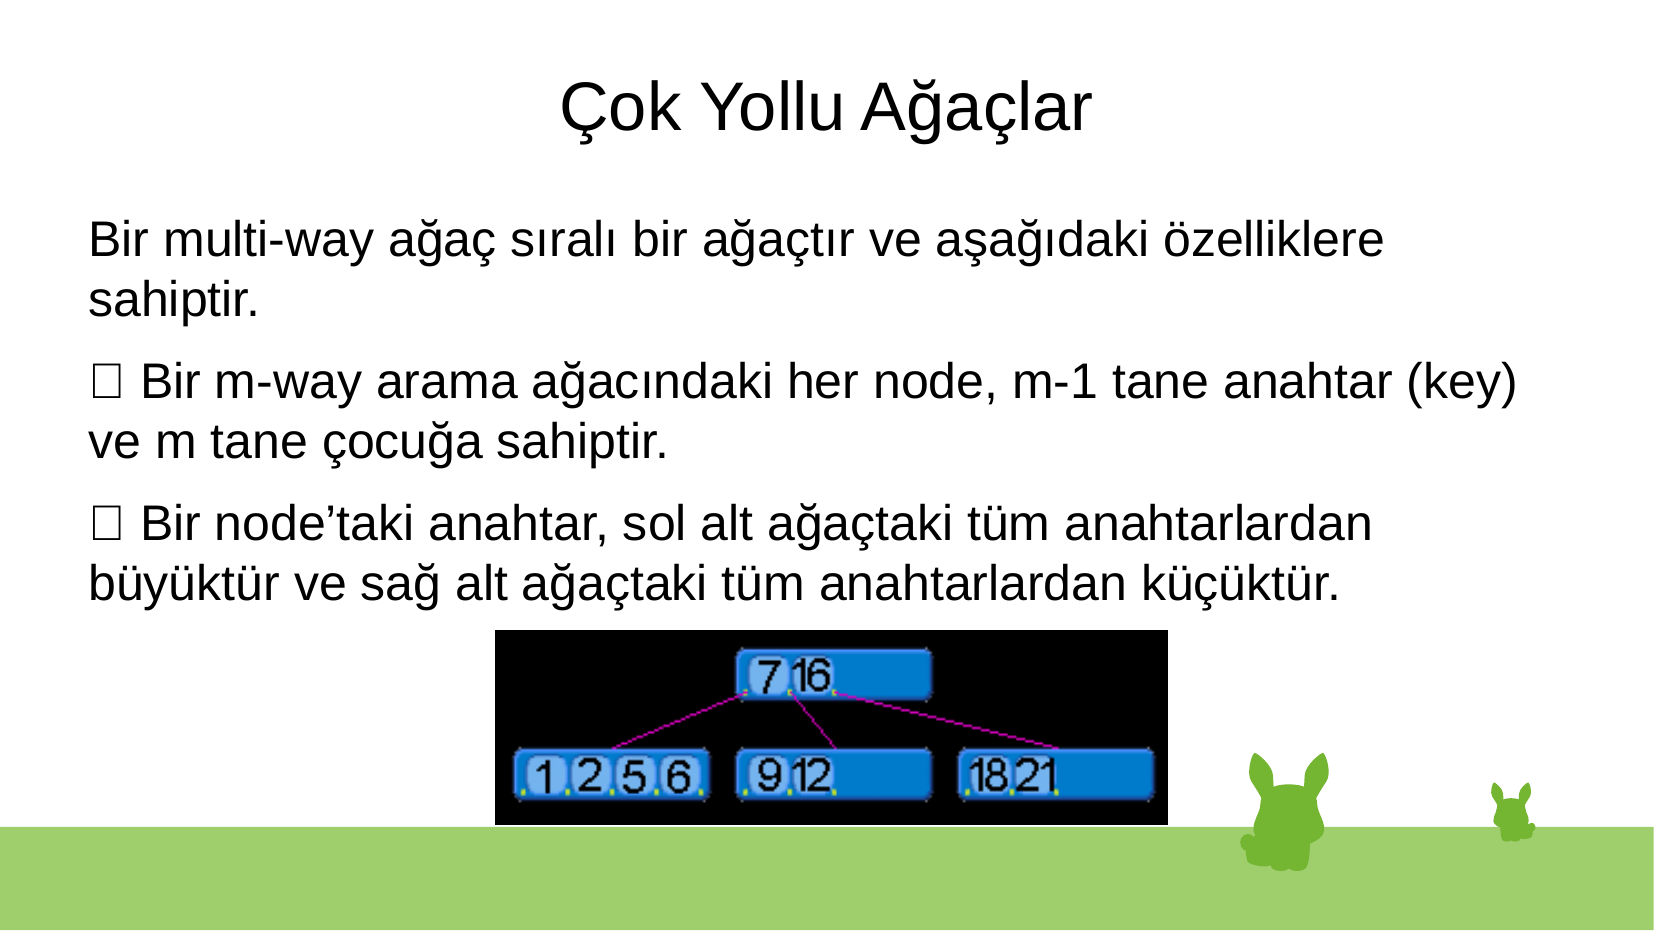

# Çok Yollu Ağaçlar
Bir multi-way ağaç sıralı bir ağaçtır ve aşağıdaki özelliklere sahiptir.
 Bir m-way arama ağacındaki her node, m-1 tane anahtar (key) ve m tane çocuğa sahiptir.
 Bir node’taki anahtar, sol alt ağaçtaki tüm anahtarlardan büyüktür ve sağ alt ağaçtaki tüm anahtarlardan küçüktür.